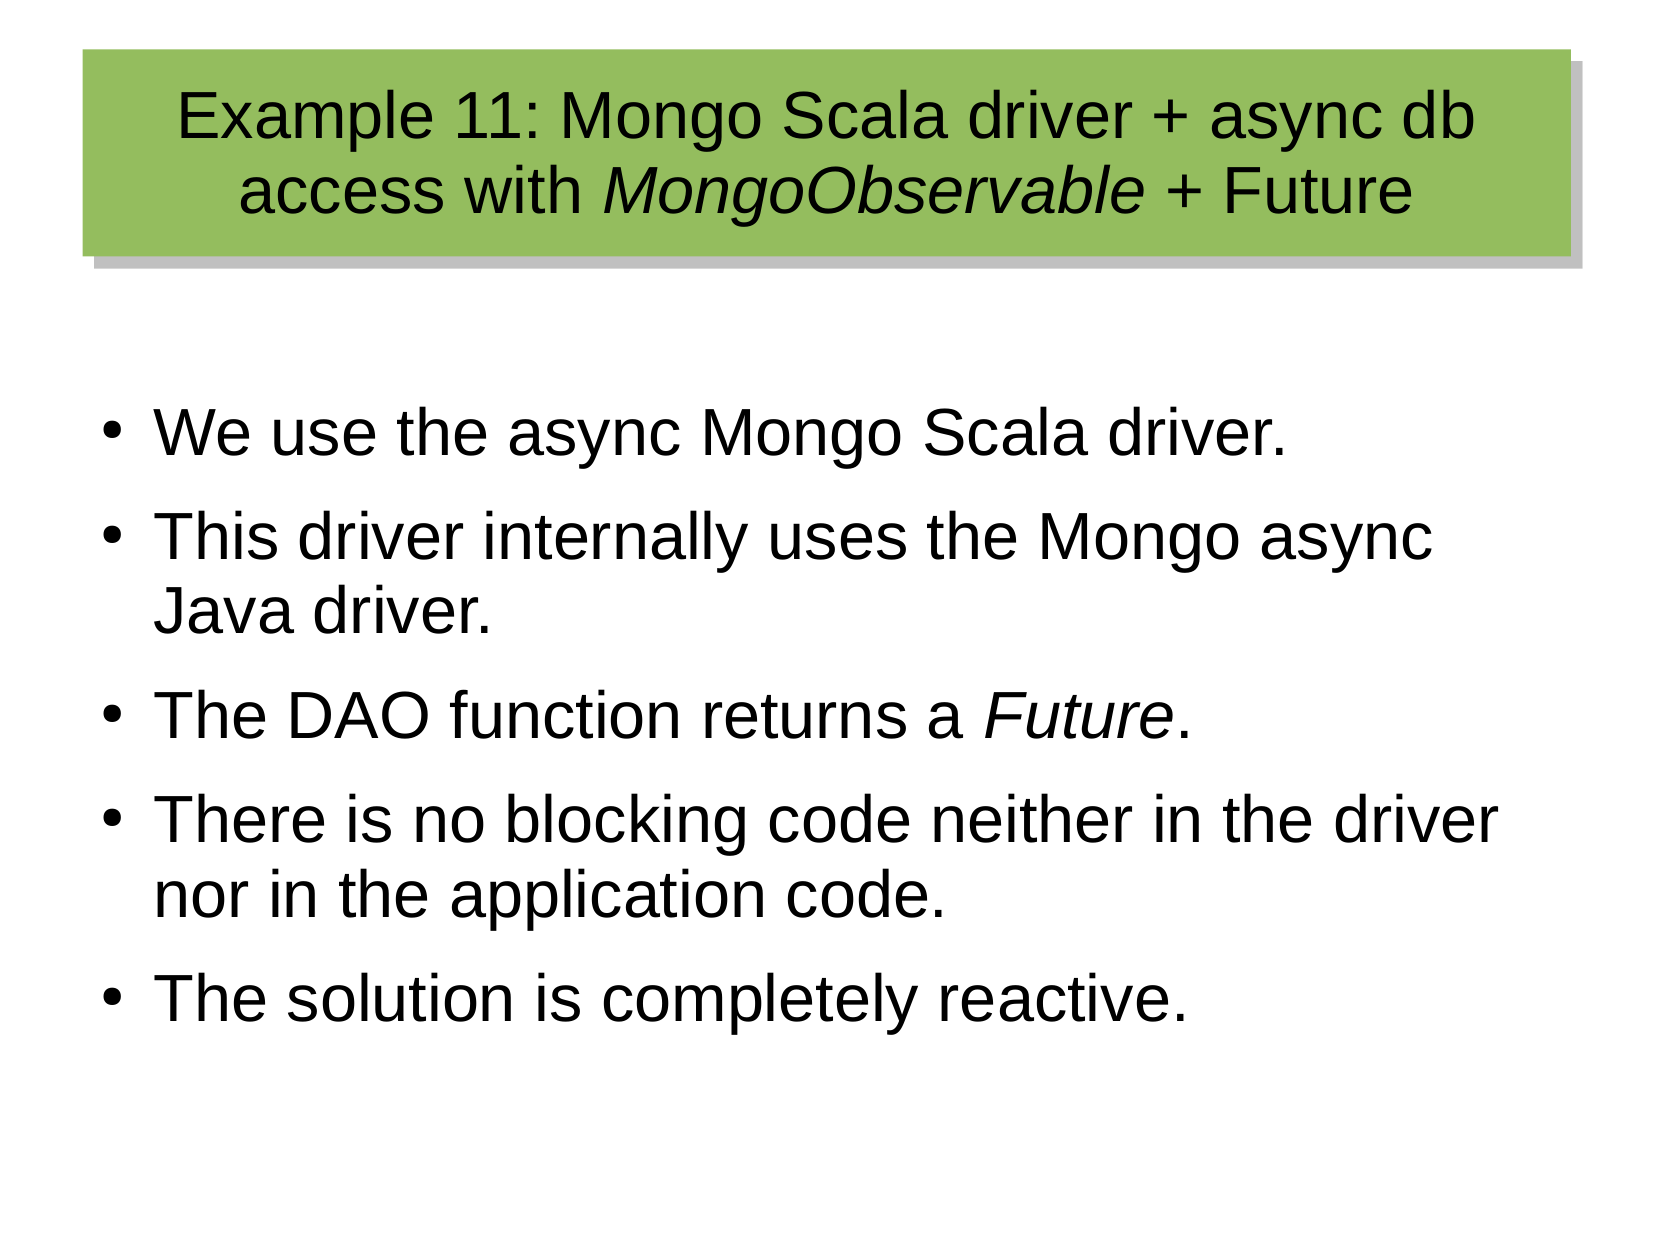

# Example 11: Mongo Scala driver + async db access with MongoObservable + Future
We use the async Mongo Scala driver.
This driver internally uses the Mongo async Java driver.
The DAO function returns a Future.
There is no blocking code neither in the driver nor in the application code.
The solution is completely reactive.